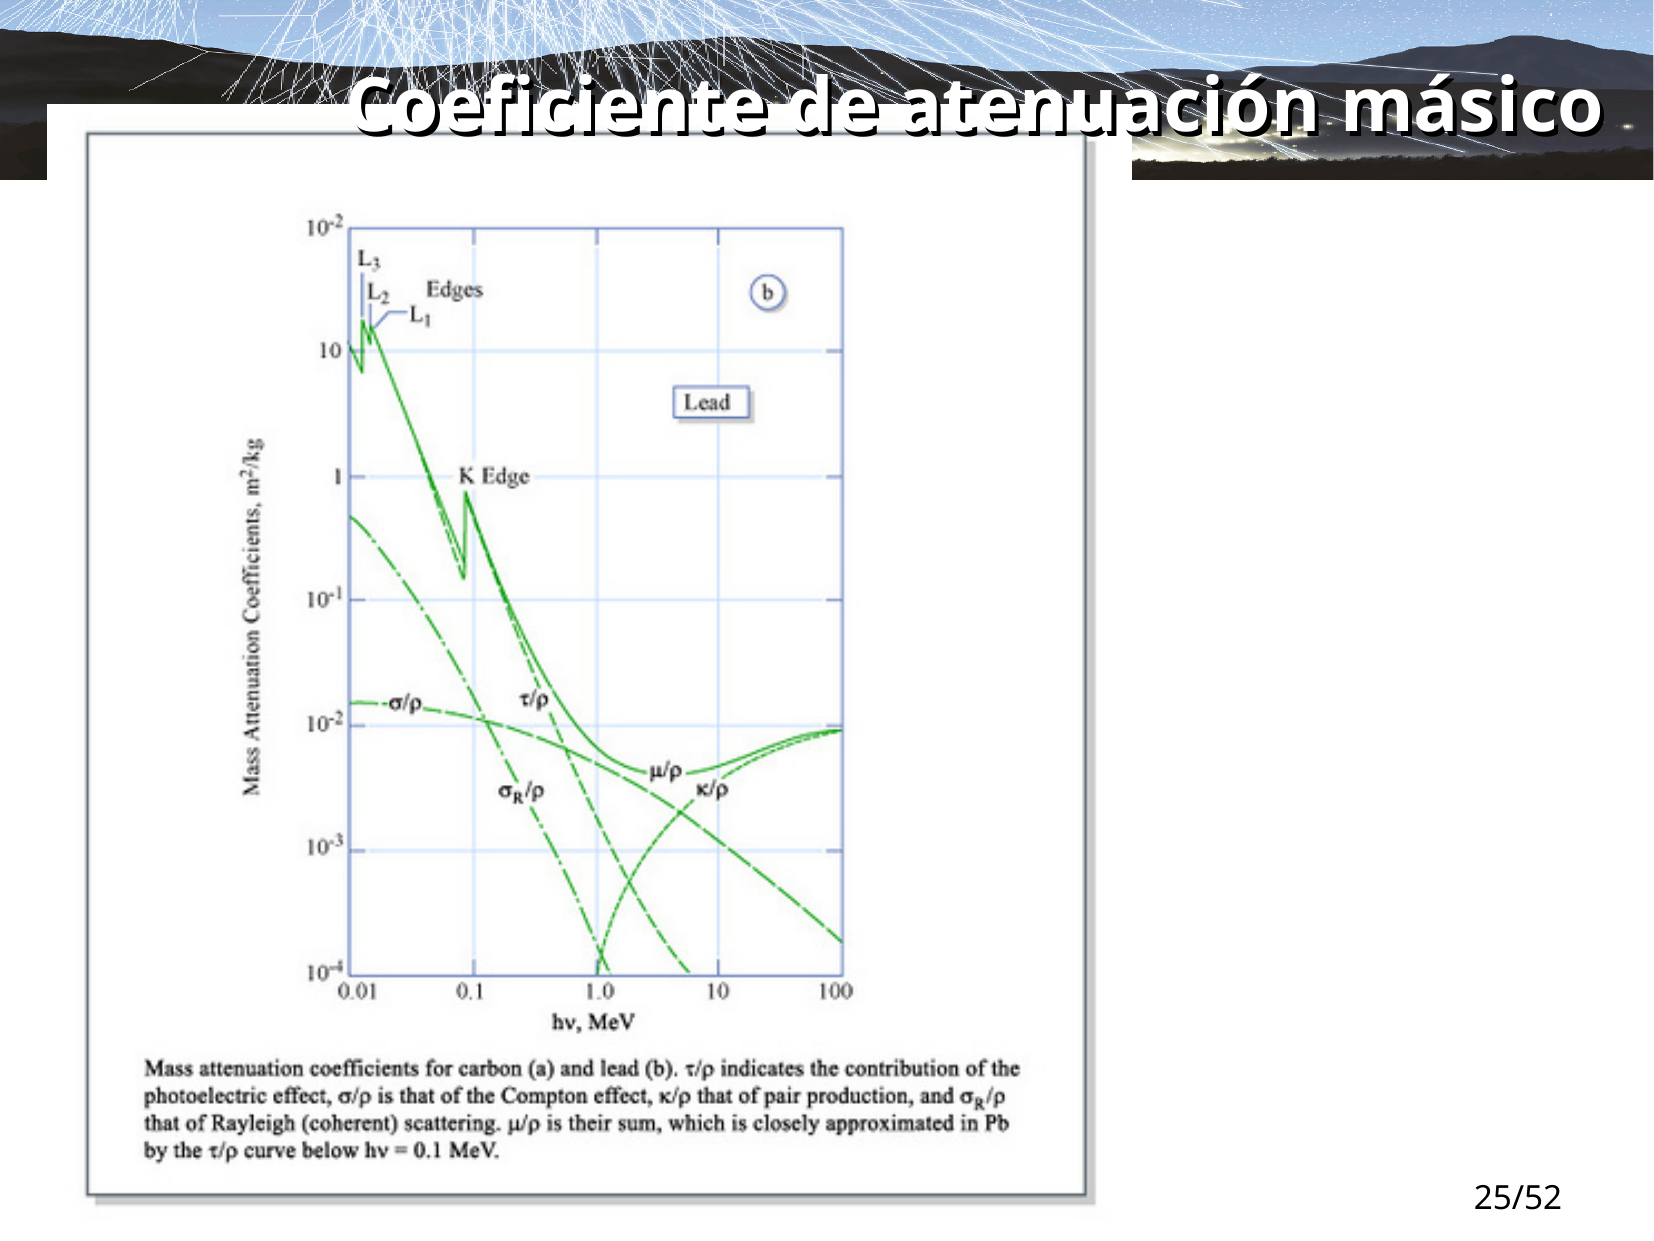

# Coeficiente de atenuación másico
Feb 2017
Asorey - Chile - U02
25